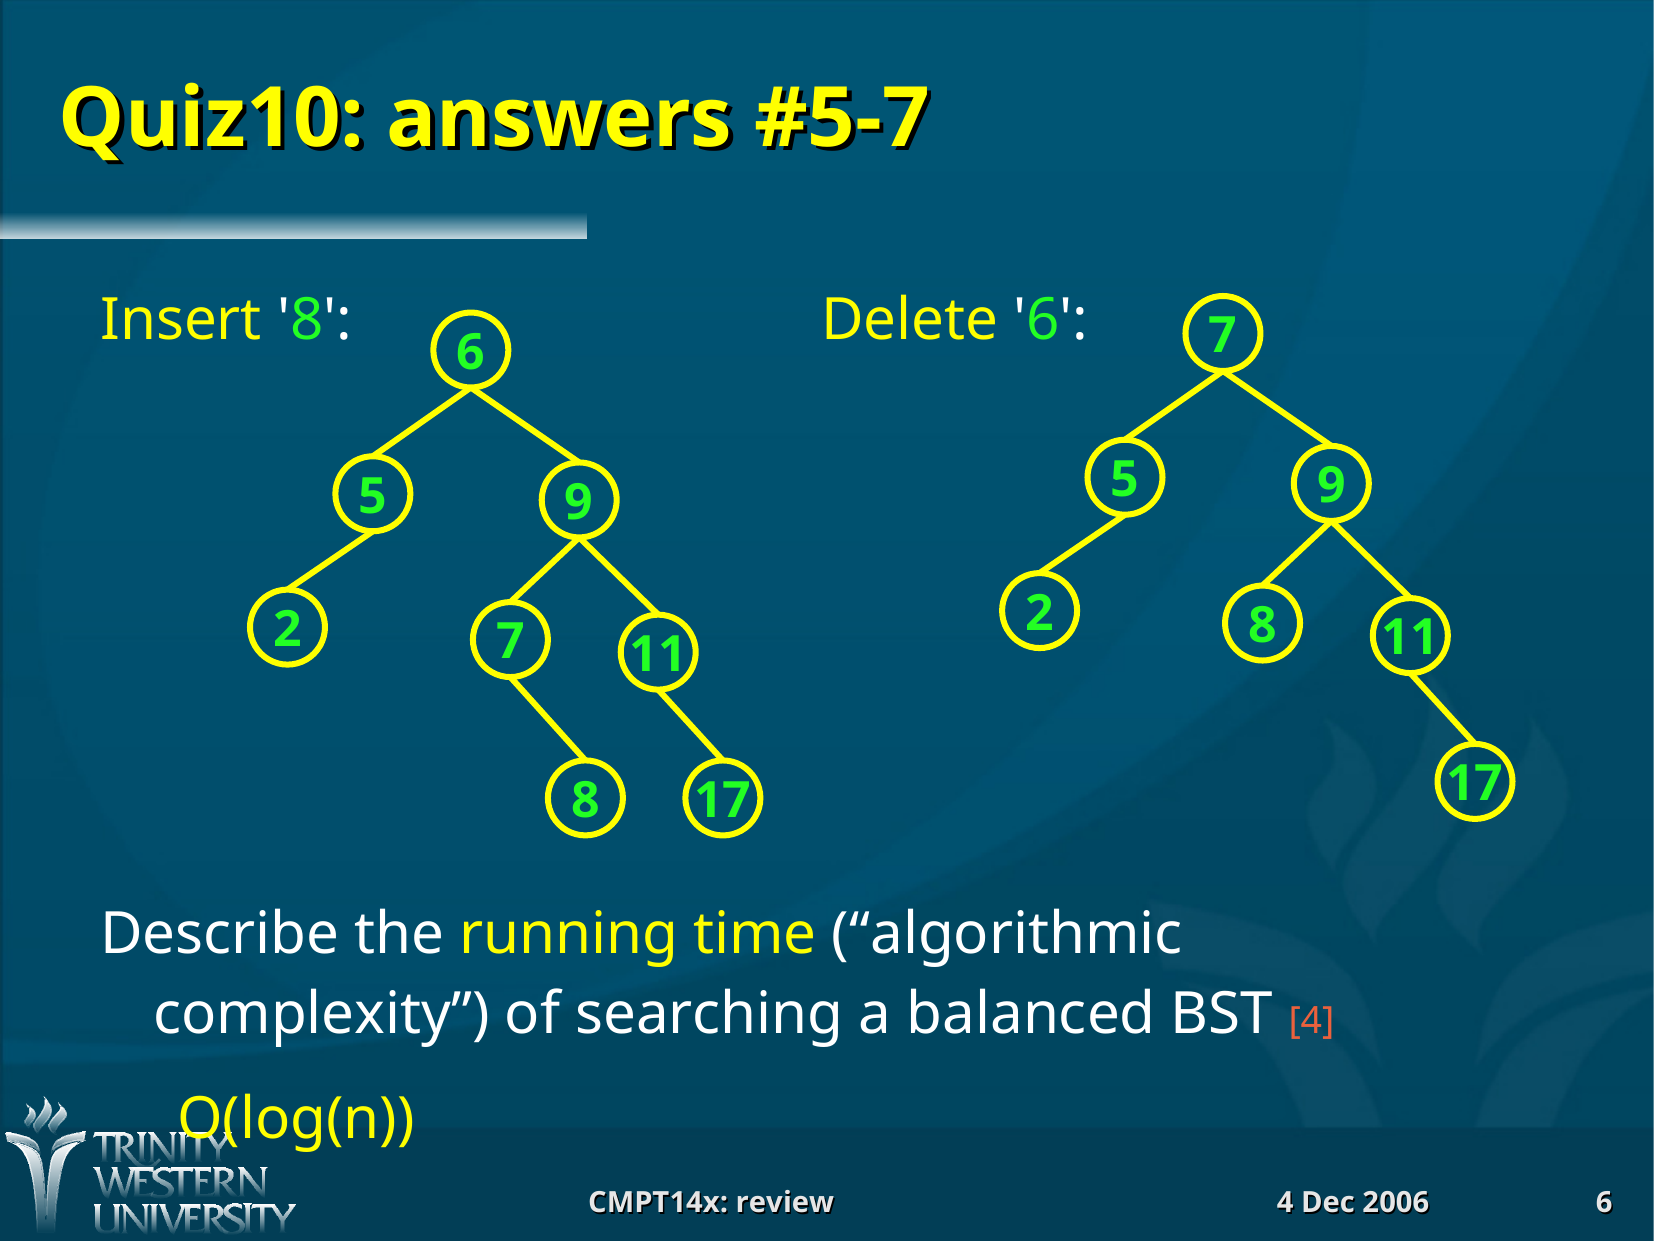

# Quiz10: answers #5-7
Insert '8':
Delete '6':
7
5
9
2
8
11
17
6
5
9
2
7
11
8
17
Describe the running time (“algorithmic complexity”) of searching a balanced BST [4]
O(log(n))
CMPT14x: review
4 Dec 2006
6